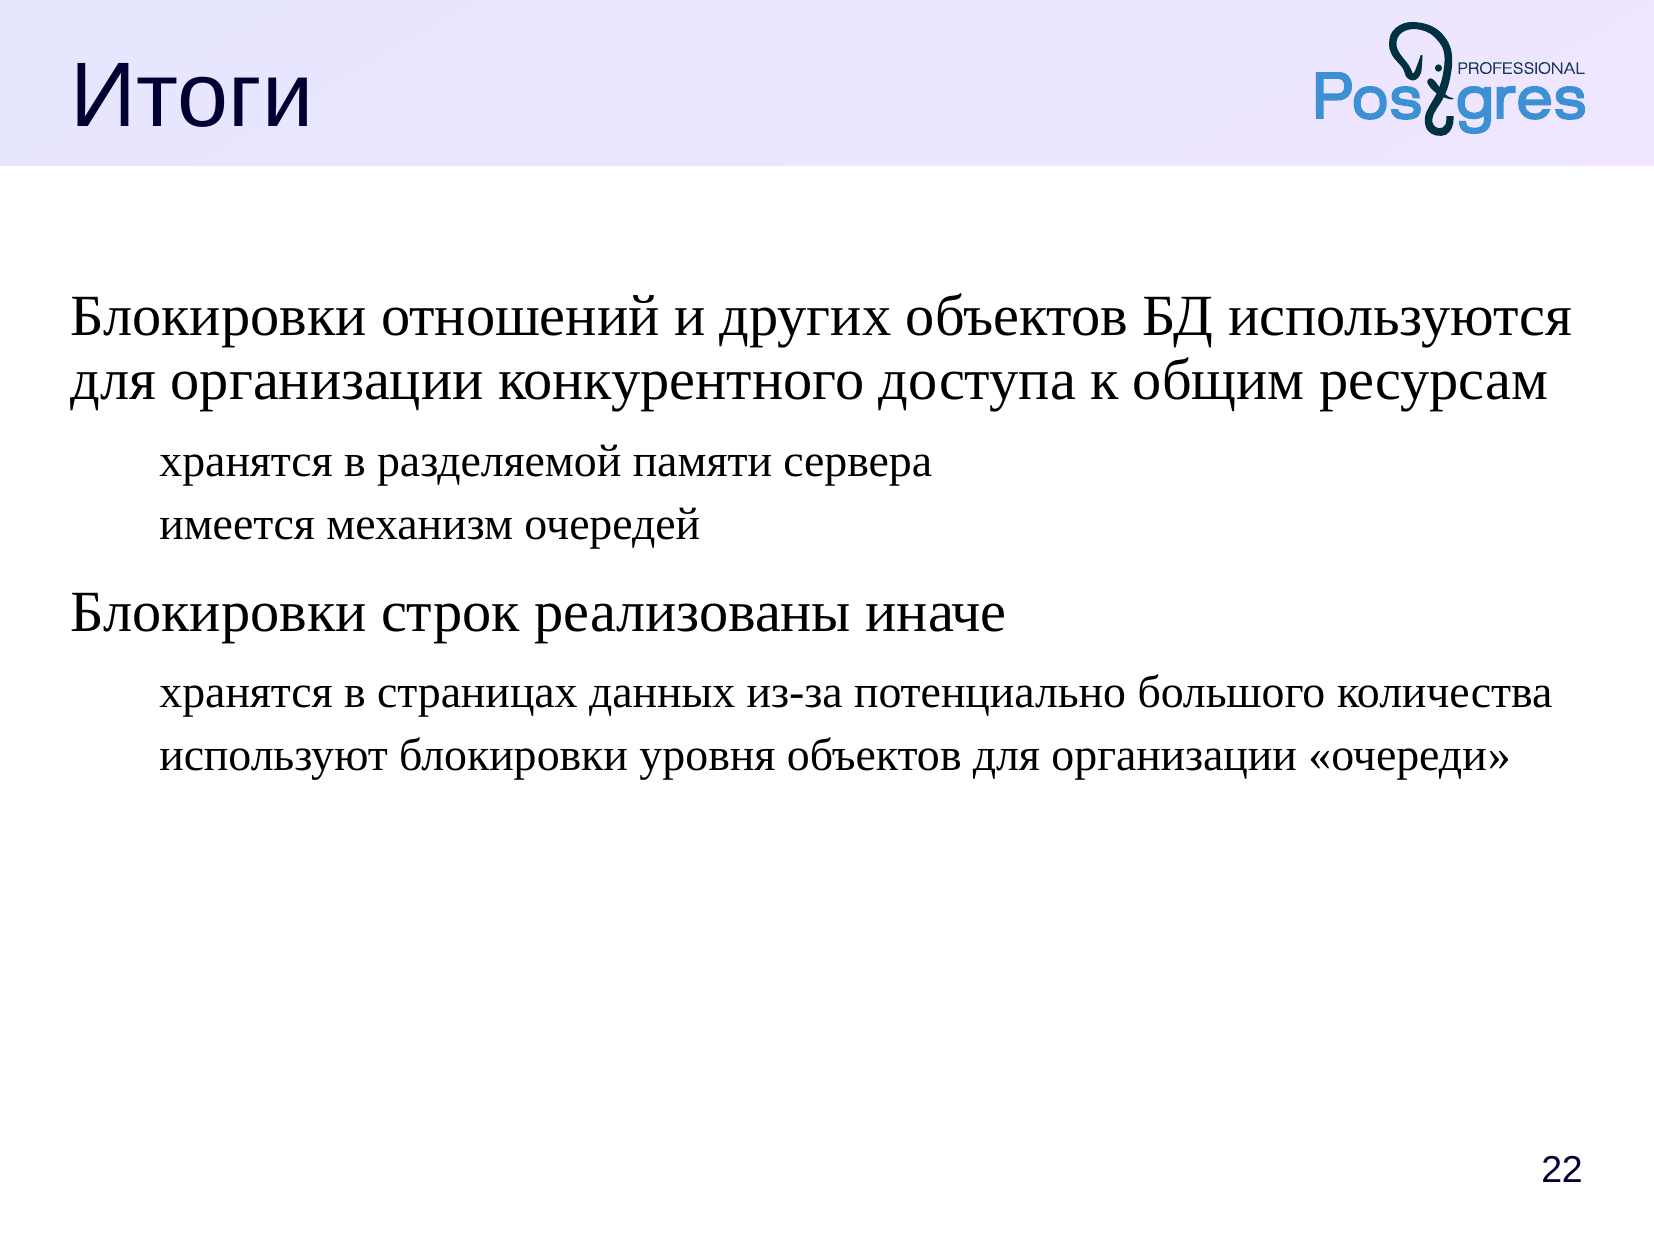

# Итоги
Блокировки отношений и других объектов БД используются для организации конкурентного доступа к общим ресурсам
хранятся в разделяемой памяти сервера
имеется механизм очередей
Блокировки строк реализованы иначе
хранятся в страницах данных из-за потенциально большого количества
используют блокировки уровня объектов для организации «очереди»